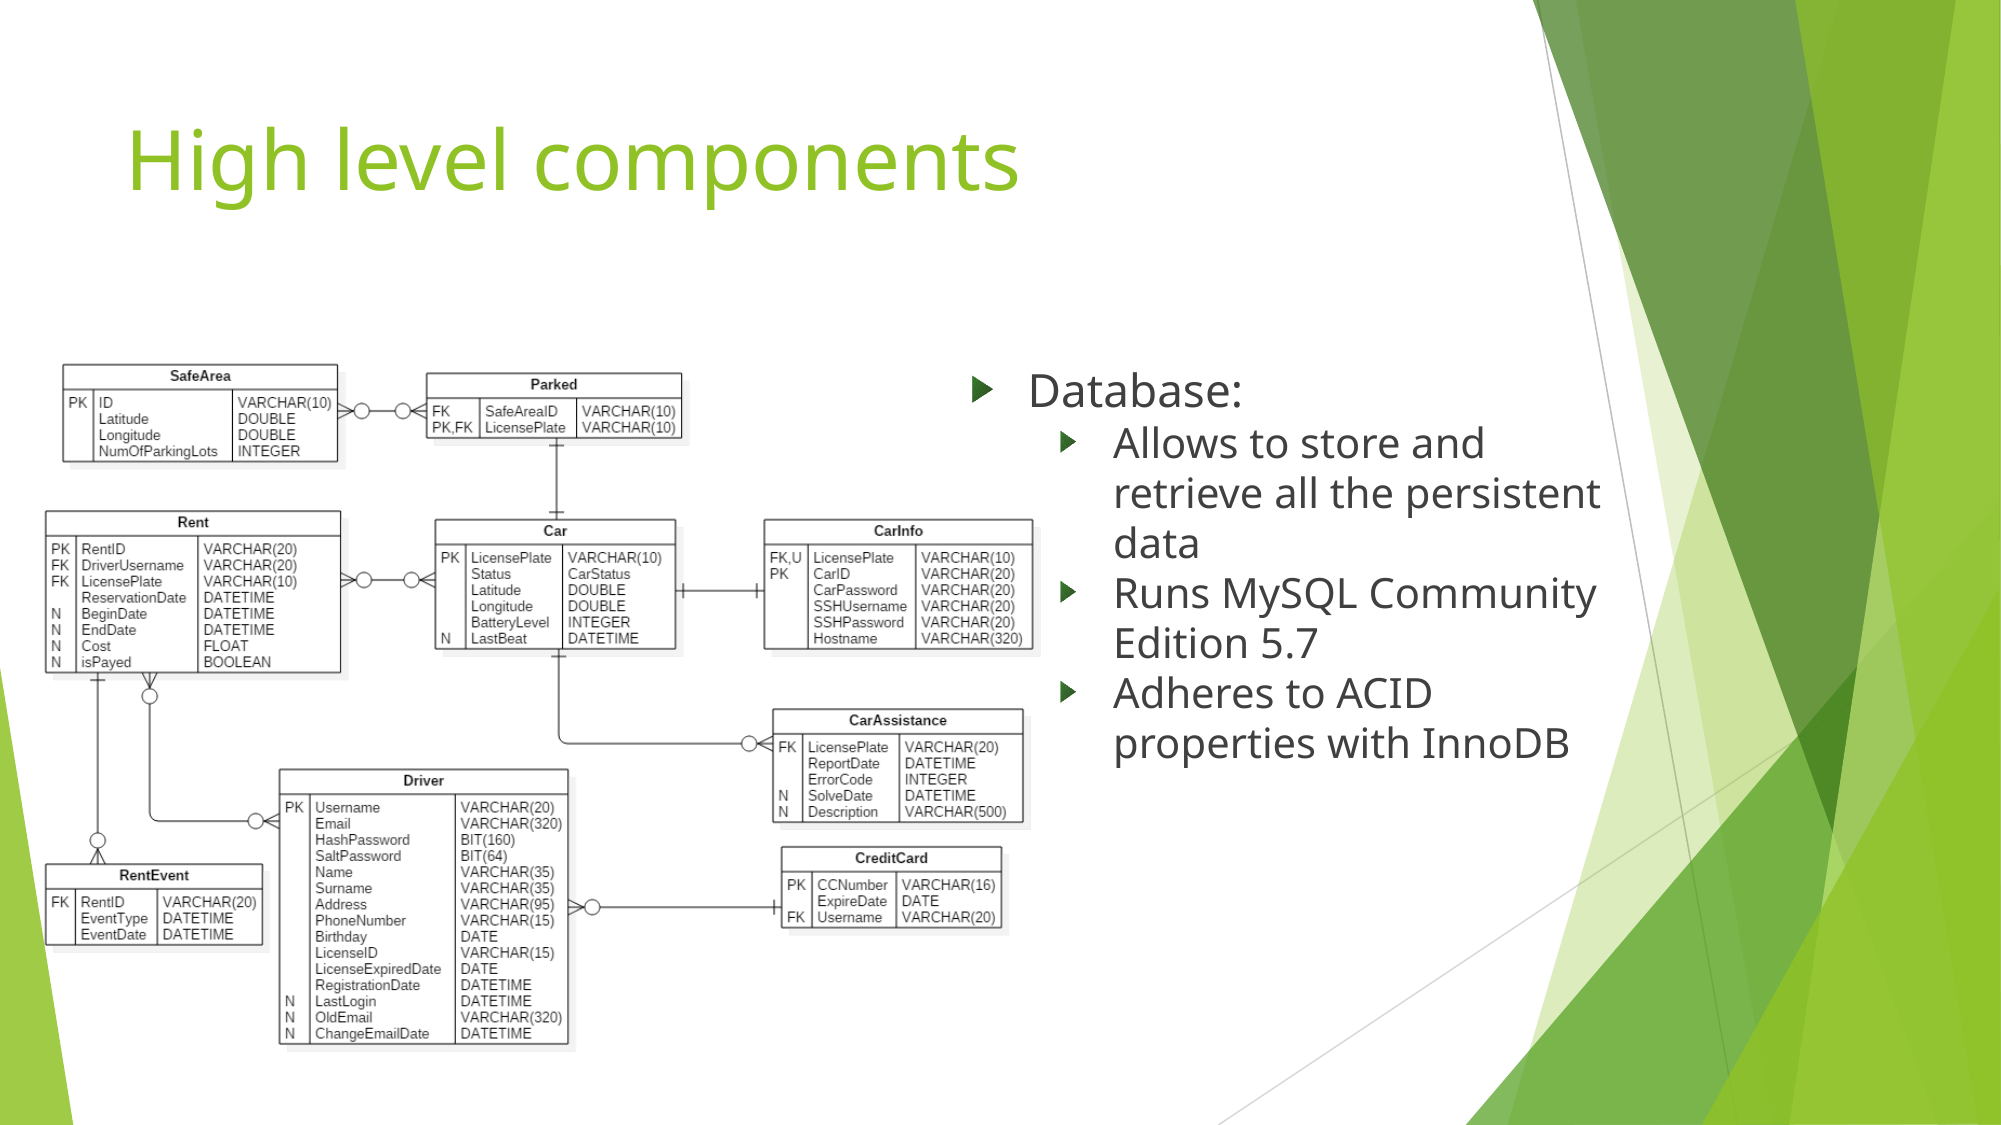

# High level components
Database:
Allows to store and retrieve all the persistent data
Runs MySQL Community Edition 5.7
Adheres to ACID properties with InnoDB